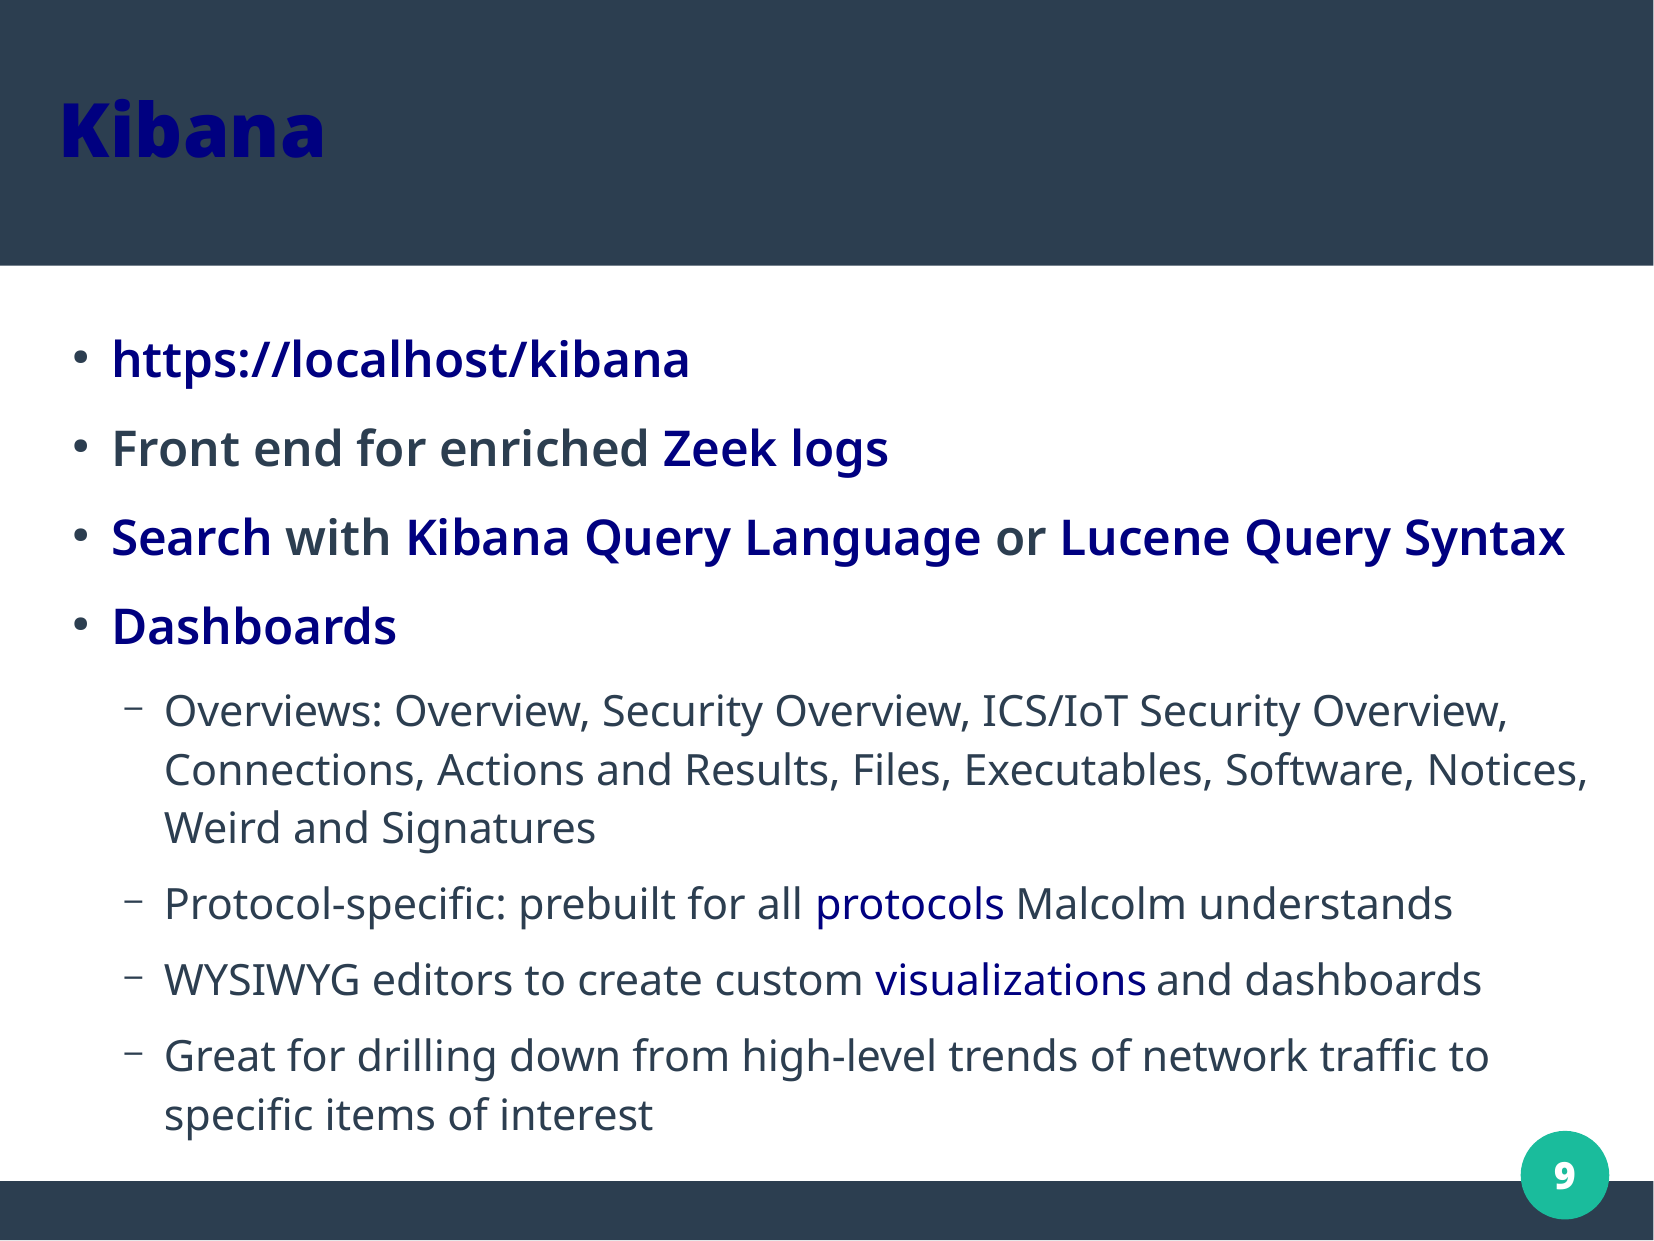

# Kibana
https://localhost/kibana
Front end for enriched Zeek logs
Search with Kibana Query Language or Lucene Query Syntax
Dashboards
Overviews: Overview, Security Overview, ICS/IoT Security Overview, Connections, Actions and Results, Files, Executables, Software, Notices, Weird and Signatures
Protocol-specific: prebuilt for all protocols Malcolm understands
WYSIWYG editors to create custom visualizations and dashboards
Great for drilling down from high-level trends of network traffic to specific items of interest
9